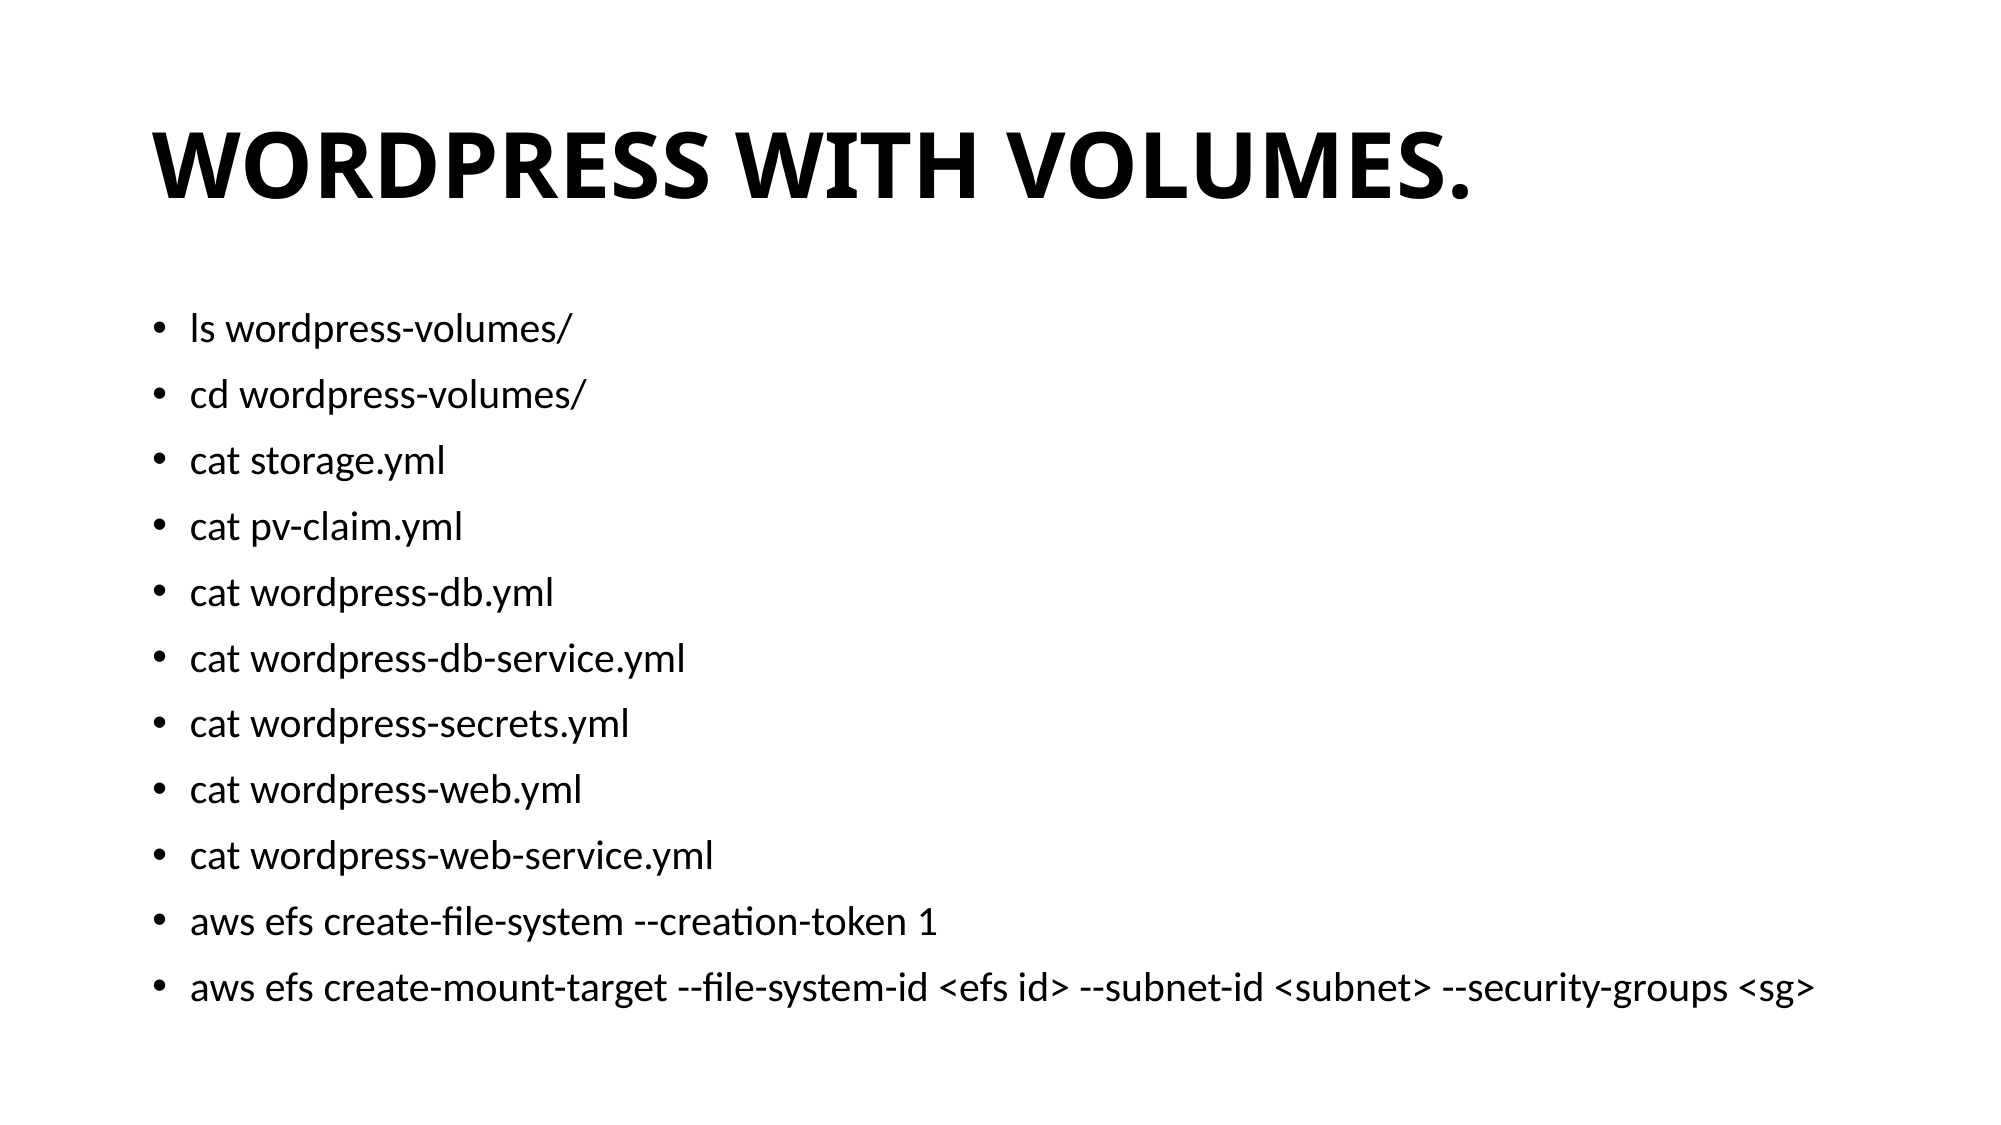

# WORDPRESS WITH VOLUMES.
ls wordpress-volumes/
cd wordpress-volumes/
cat storage.yml
cat pv-claim.yml
cat wordpress-db.yml
cat wordpress-db-service.yml
cat wordpress-secrets.yml
cat wordpress-web.yml
cat wordpress-web-service.yml
aws efs create-file-system --creation-token 1
aws efs create-mount-target --file-system-id <efs id> --subnet-id <subnet> --security-groups <sg>